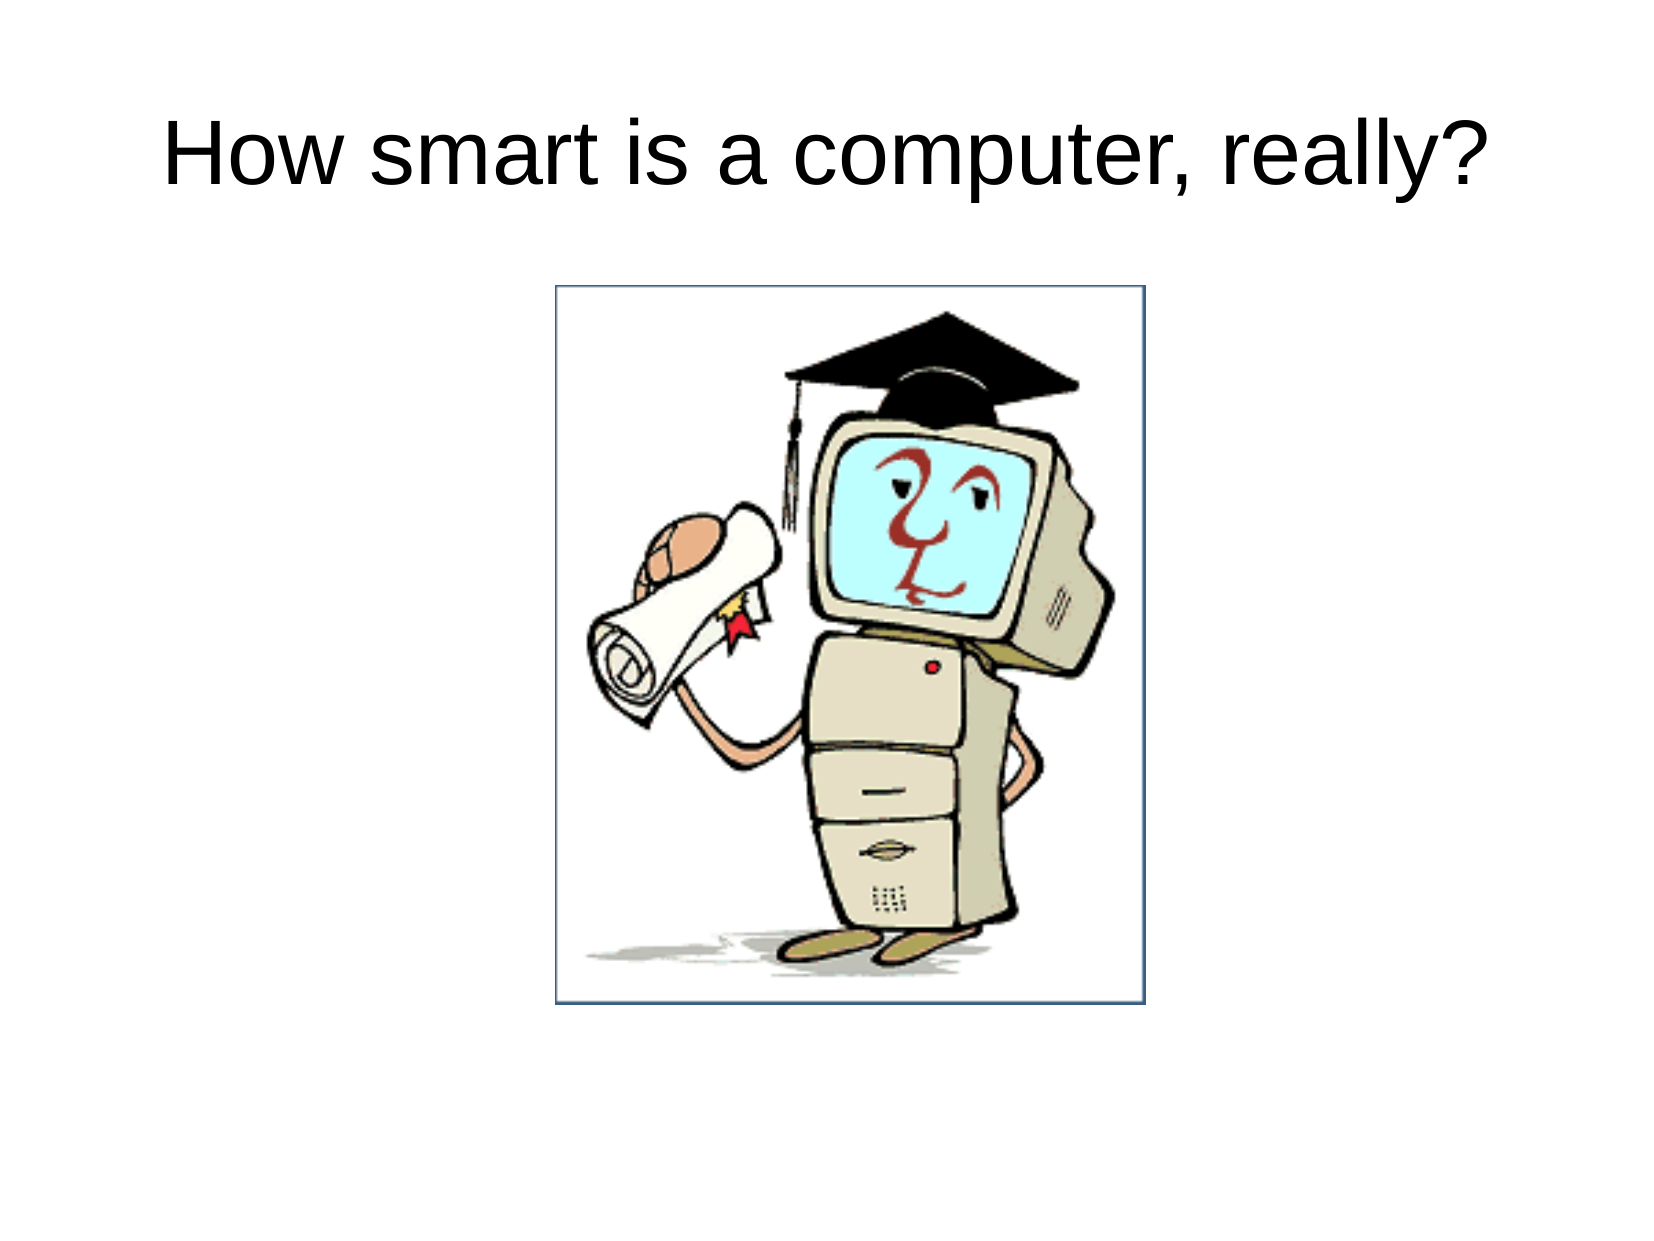

# How smart is a computer, really?